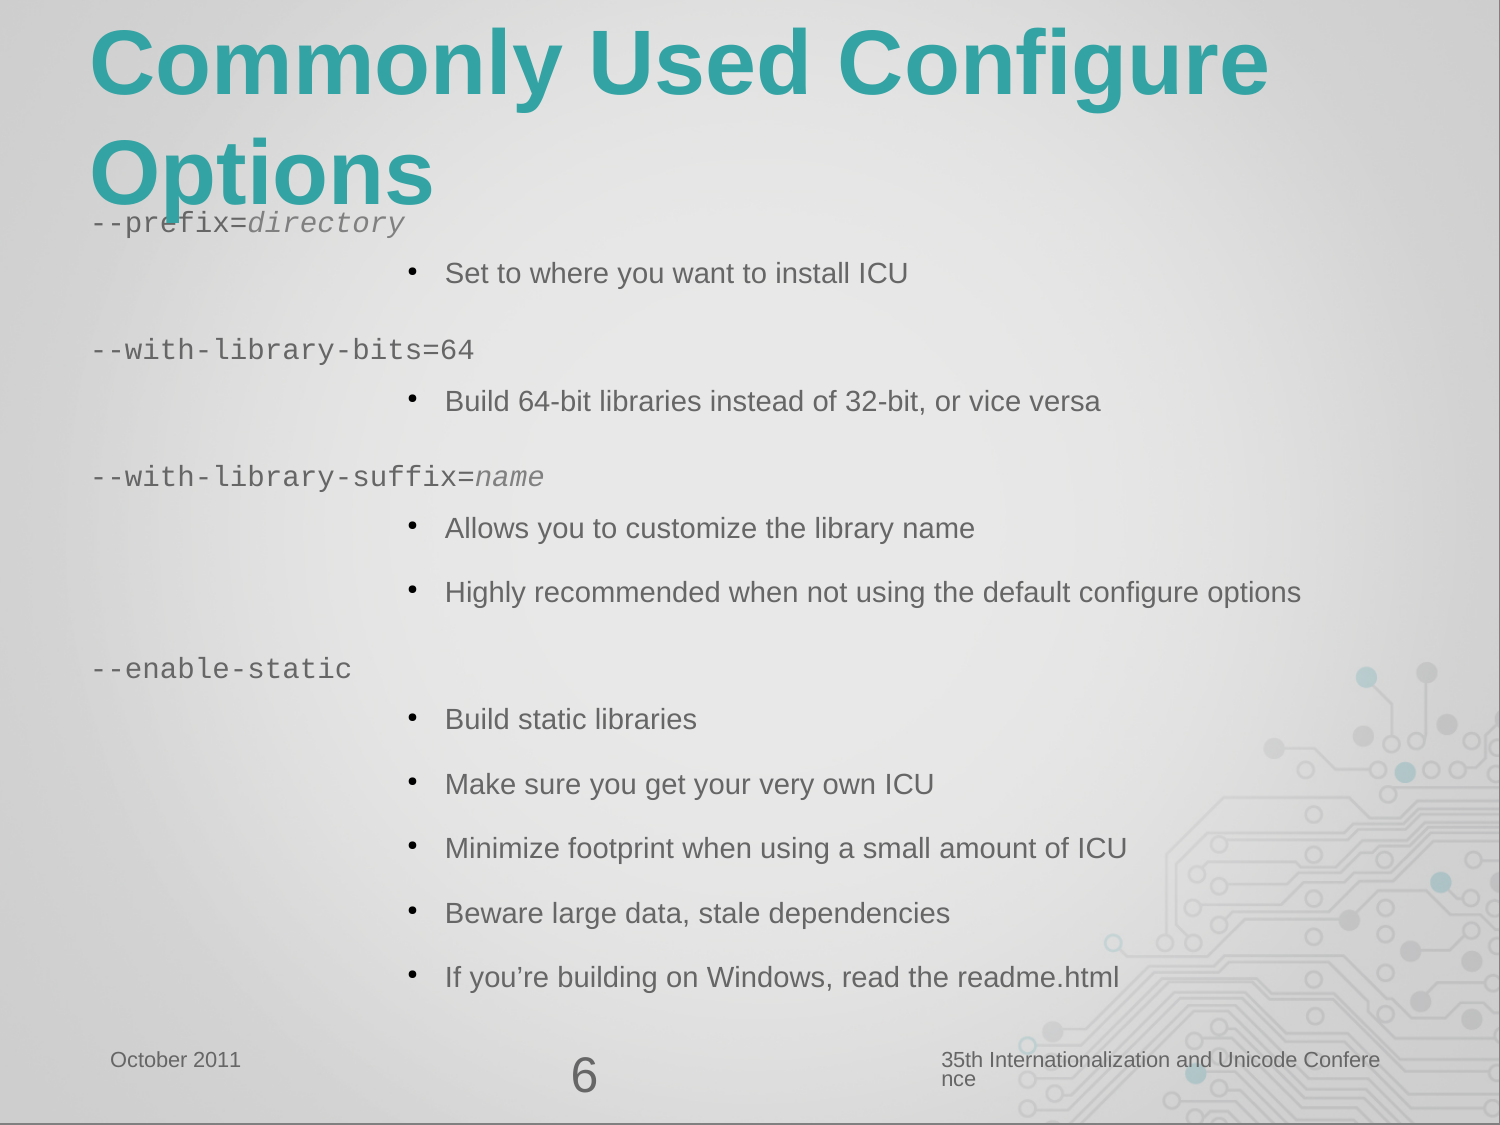

Commonly Used Configure Options
# --prefix=directory
Set to where you want to install ICU
--with-library-bits=64
Build 64-bit libraries instead of 32-bit, or vice versa
--with-library-suffix=name
Allows you to customize the library name
Highly recommended when not using the default configure options
--enable-static
Build static libraries
Make sure you get your very own ICU
Minimize footprint when using a small amount of ICU
Beware large data, stale dependencies
If you’re building on Windows, read the readme.html
October 2011
6
35th Internationalization and Unicode Conference